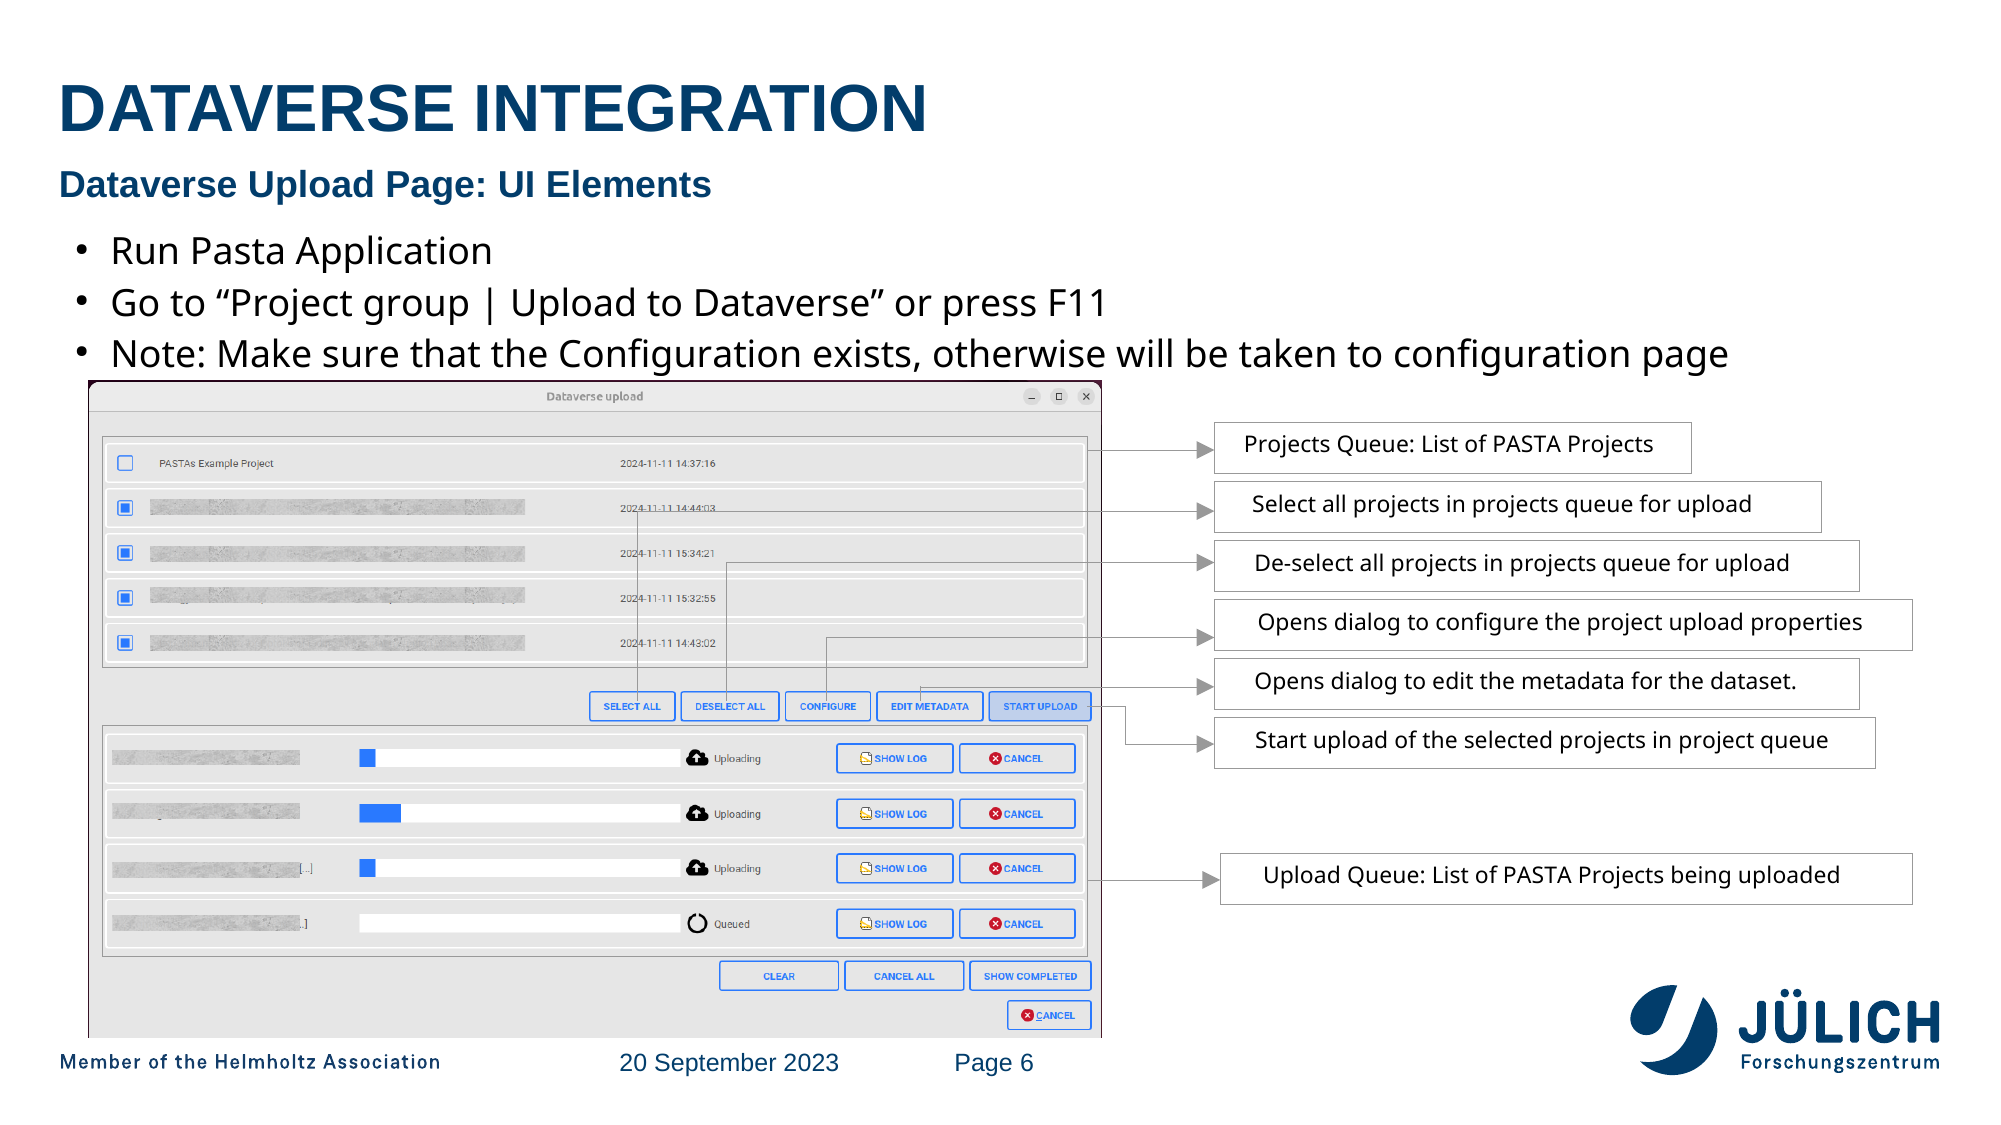

# Dataverse integration
Dataverse Upload Page: UI Elements
Run Pasta Application
Go to “Project group | Upload to Dataverse” or press F11
Note: Make sure that the Configuration exists, otherwise will be taken to configuration page
Projects Queue: List of PASTA Projects
Select all projects in projects queue for upload
De-select all projects in projects queue for upload
Opens dialog to configure the project upload properties
Opens dialog to edit the metadata for the dataset.
Start upload of the selected projects in project queue
Upload Queue: List of PASTA Projects being uploaded
20 September 2023
Page